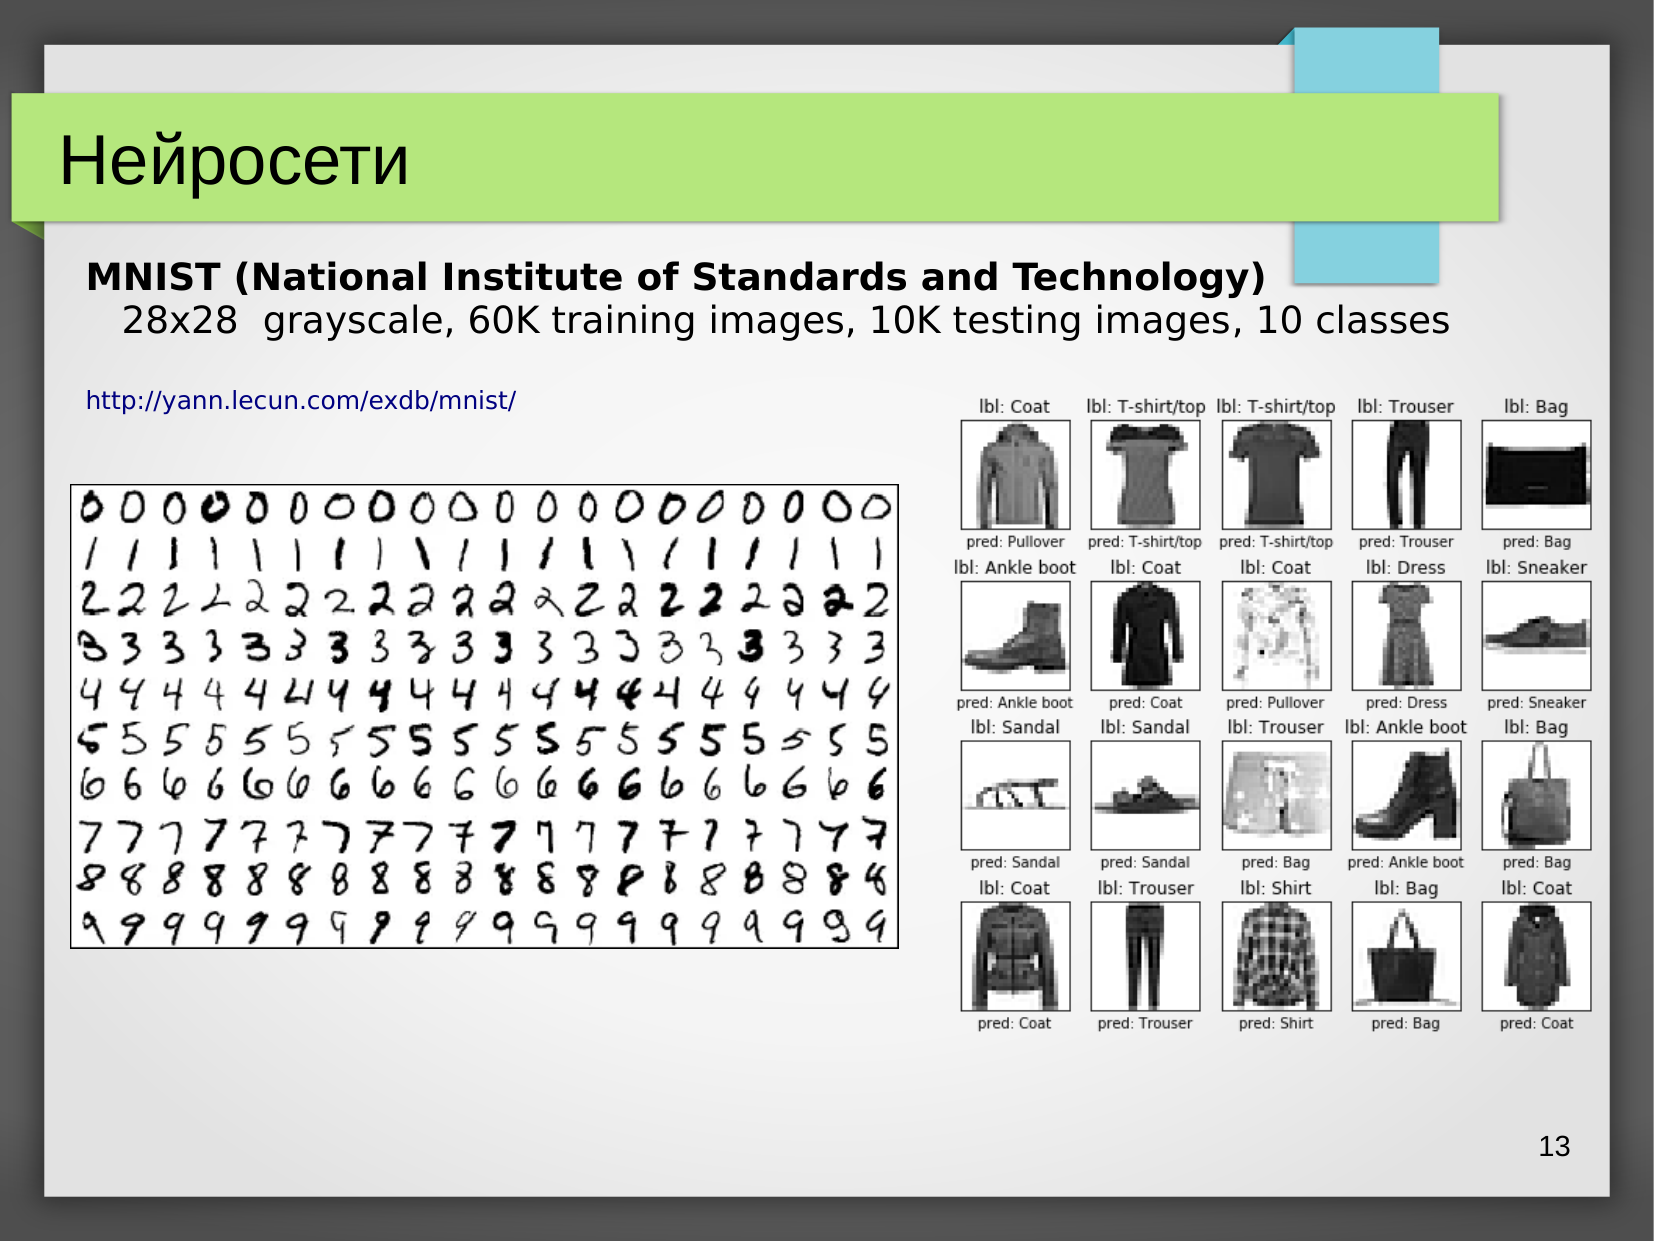

# Нейросети
MNIST (National Institute of Standards and Technology)
 28x28 grayscale, 60K training images, 10K testing images, 10 classes
http://yann.lecun.com/exdb/mnist/
13